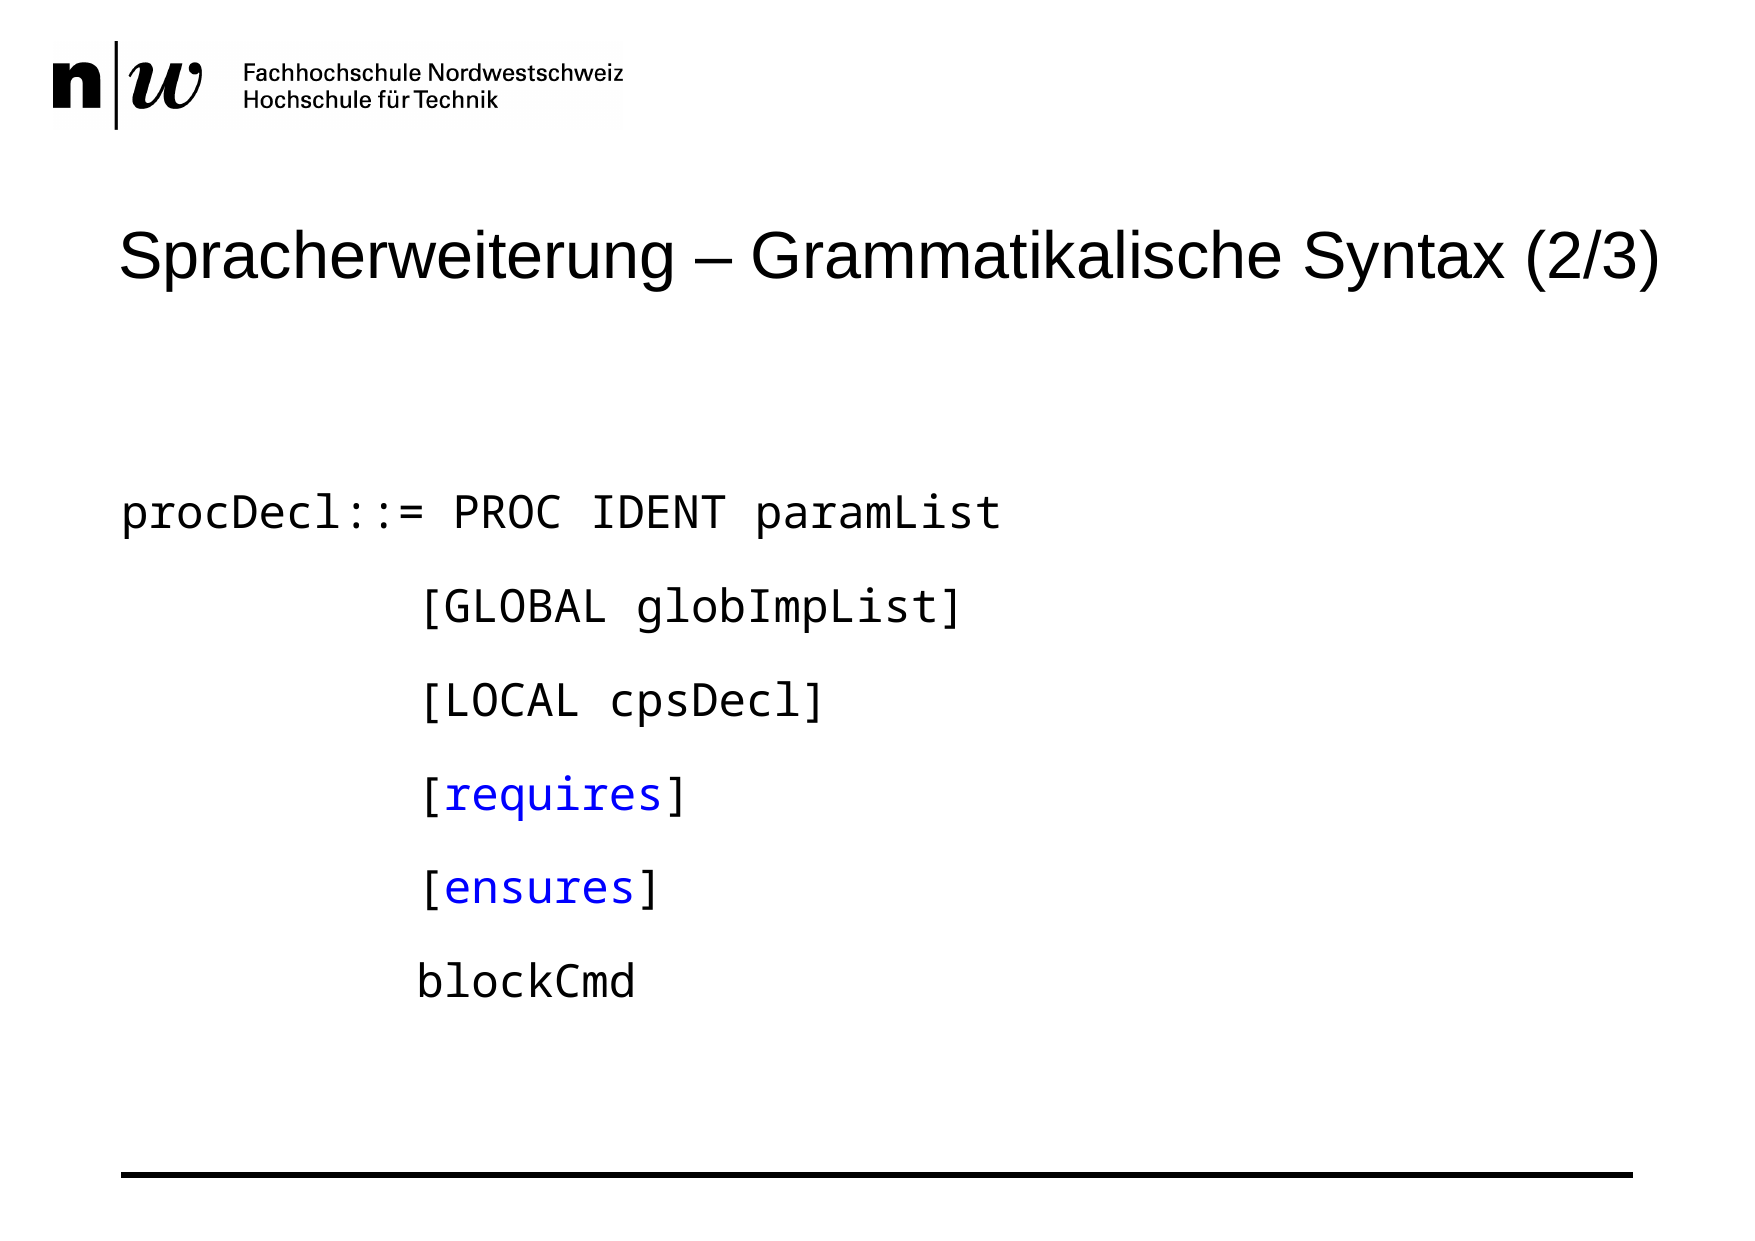

Spracherweiterung – Grammatikalische Syntax (2/3)
procDecl	::= PROC IDENT paramList
				[GLOBAL globImpList]
				[LOCAL cpsDecl]
				[requires]
				[ensures]
				blockCmd